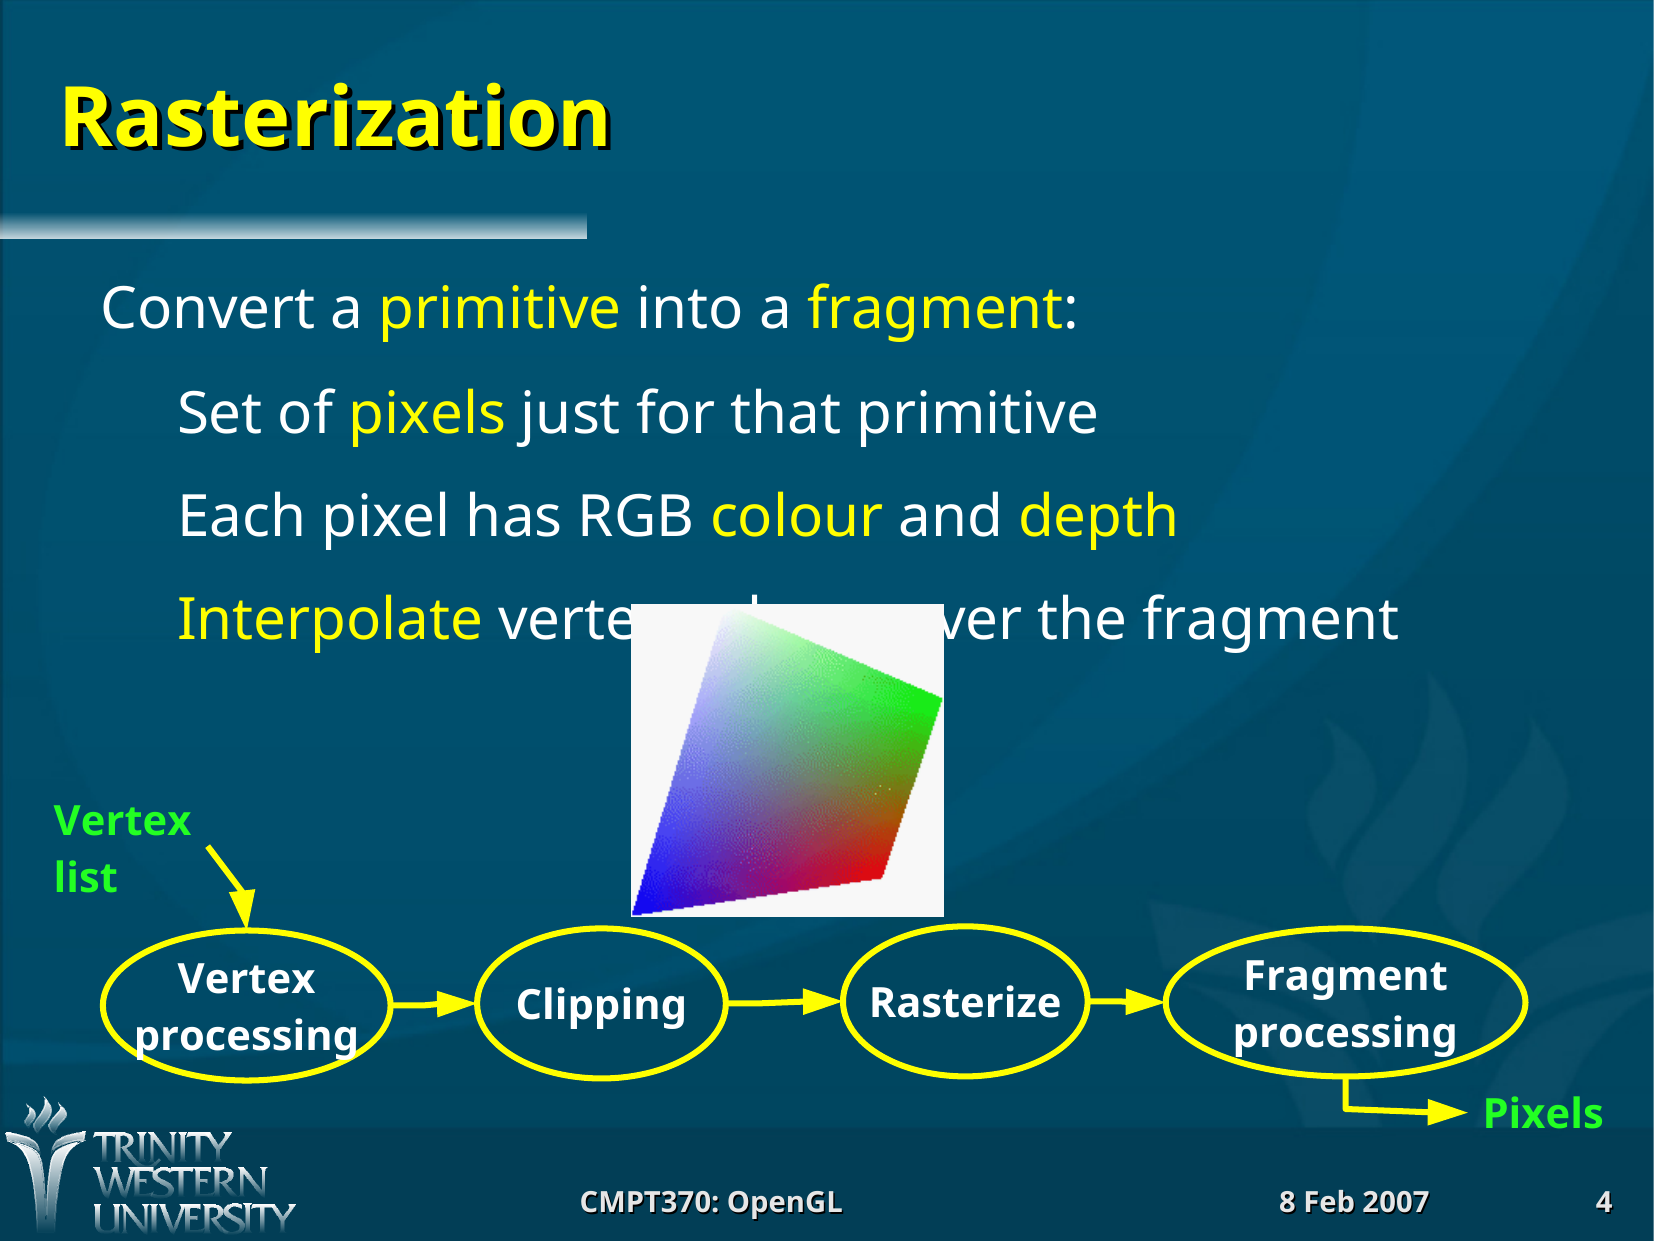

# Rasterization
Convert a primitive into a fragment:
Set of pixels just for that primitive
Each pixel has RGB colour and depth
Interpolate vertex colours over the fragment
Vertex
list
Rasterize
Clipping
Fragment
processing
Vertex
processing
Pixels
CMPT370: OpenGL
8 Feb 2007
4